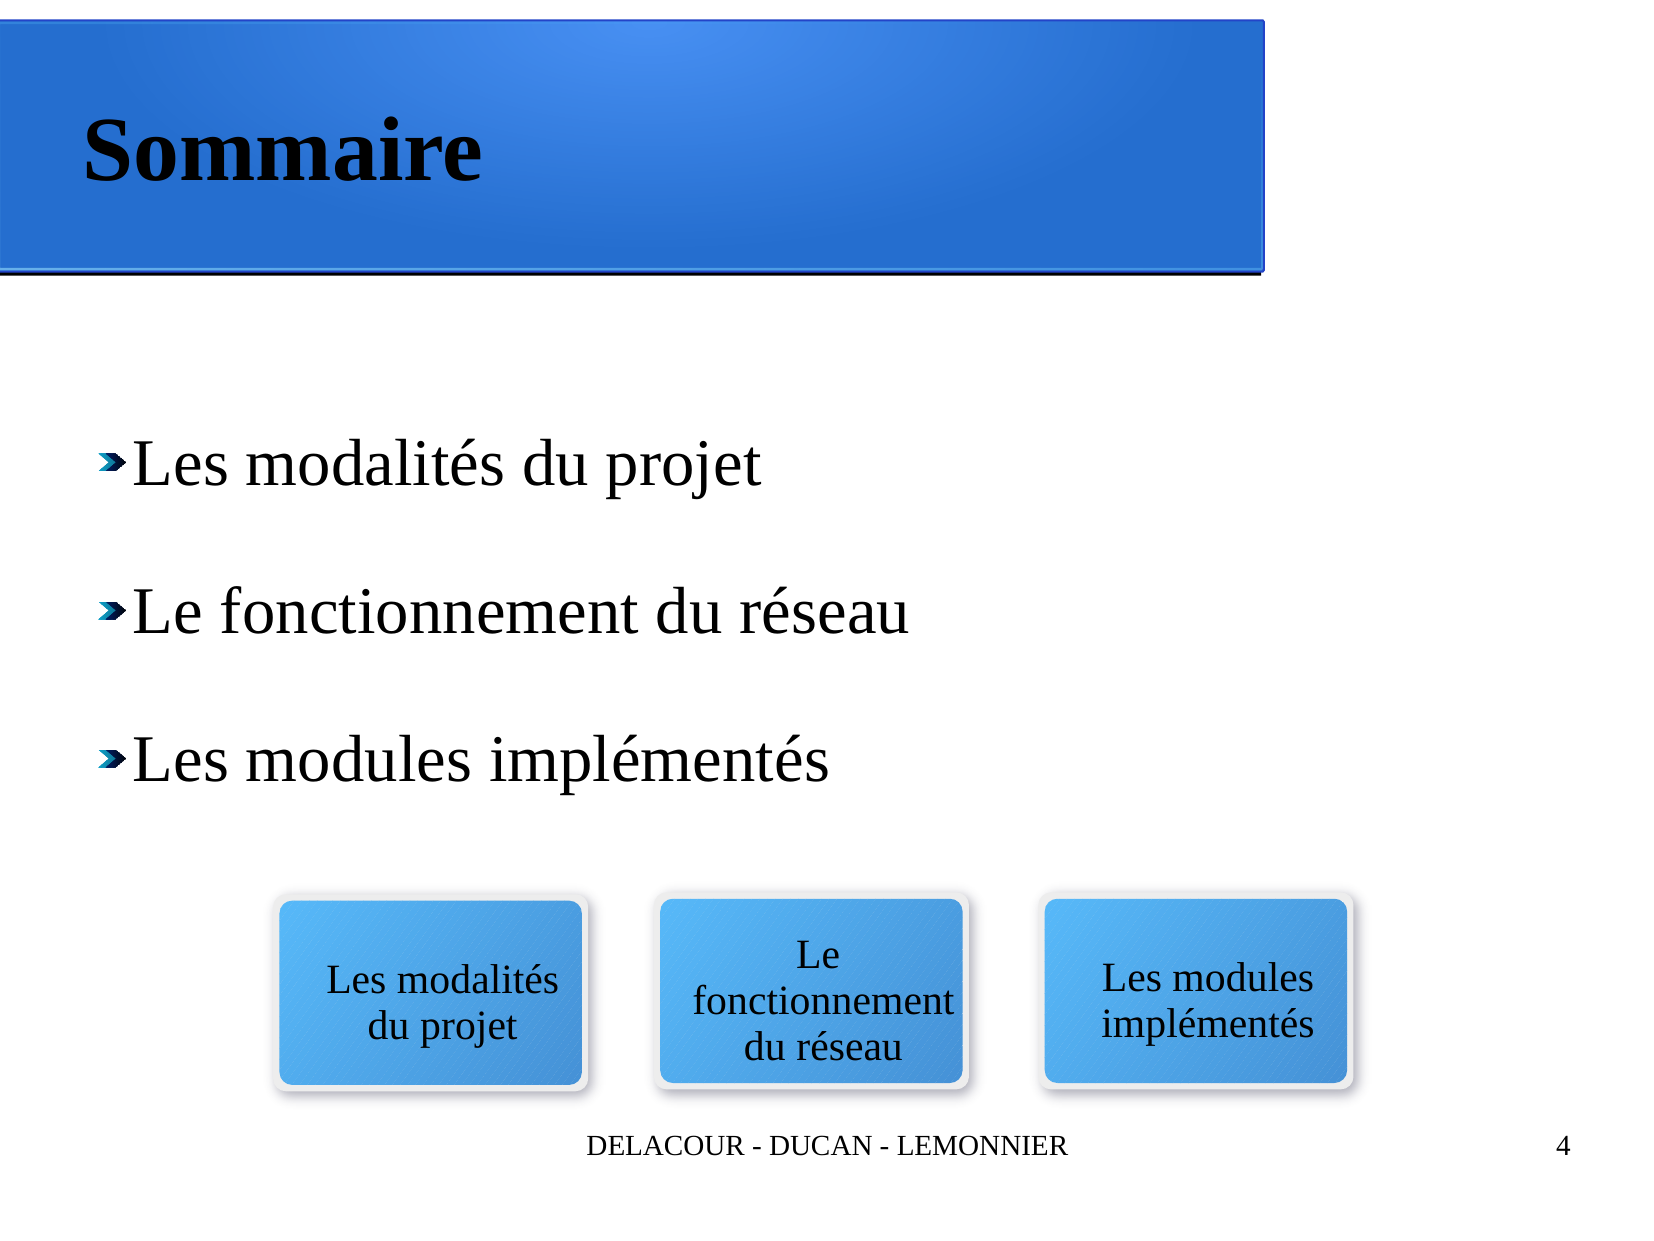

# Sommaire
Les modalités du projet
Le fonctionnement du réseau
Les modules implémentés
Le
fonctionnement
du réseau
Les modules
implémentés
Les modalités
du projet
DELACOUR - DUCAN - LEMONNIER
4